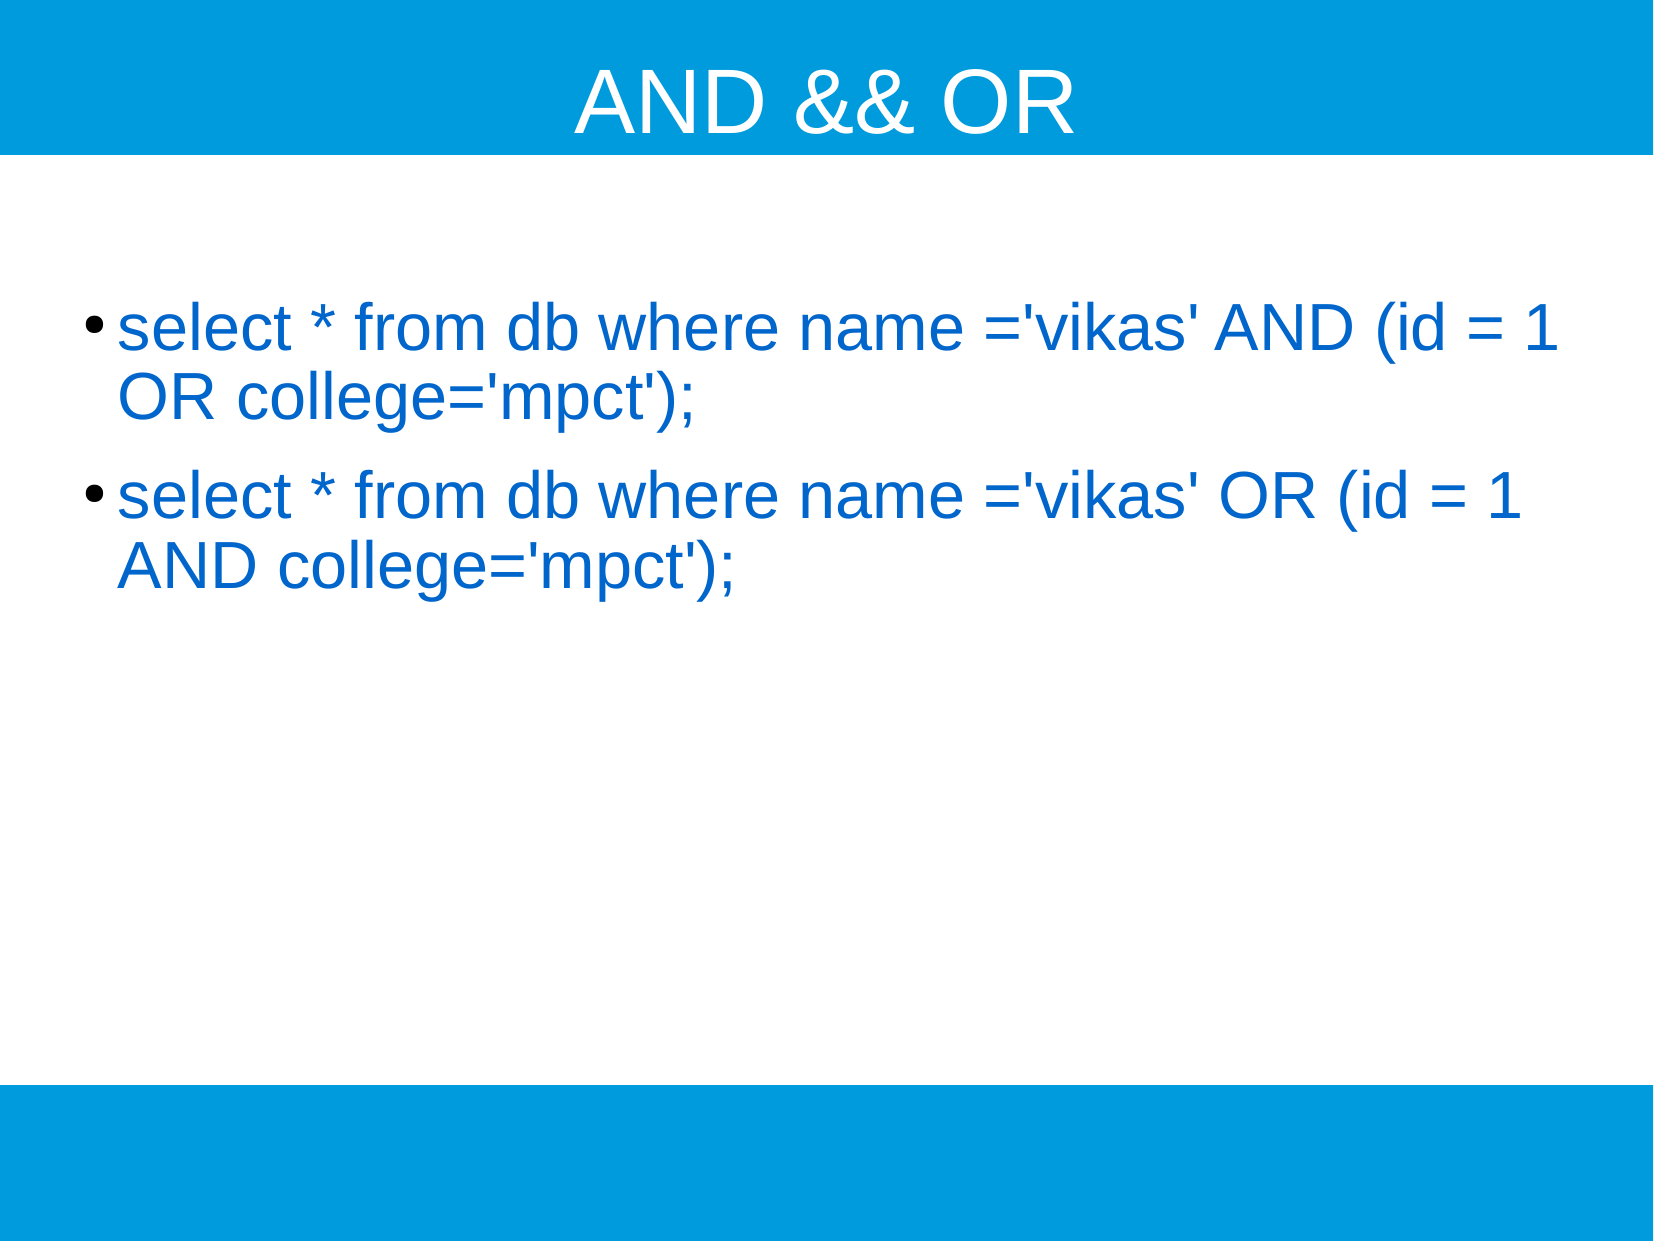

# AND && OR
select * from db where name ='vikas' AND (id = 1 OR college='mpct');
select * from db where name ='vikas' OR (id = 1 AND college='mpct');